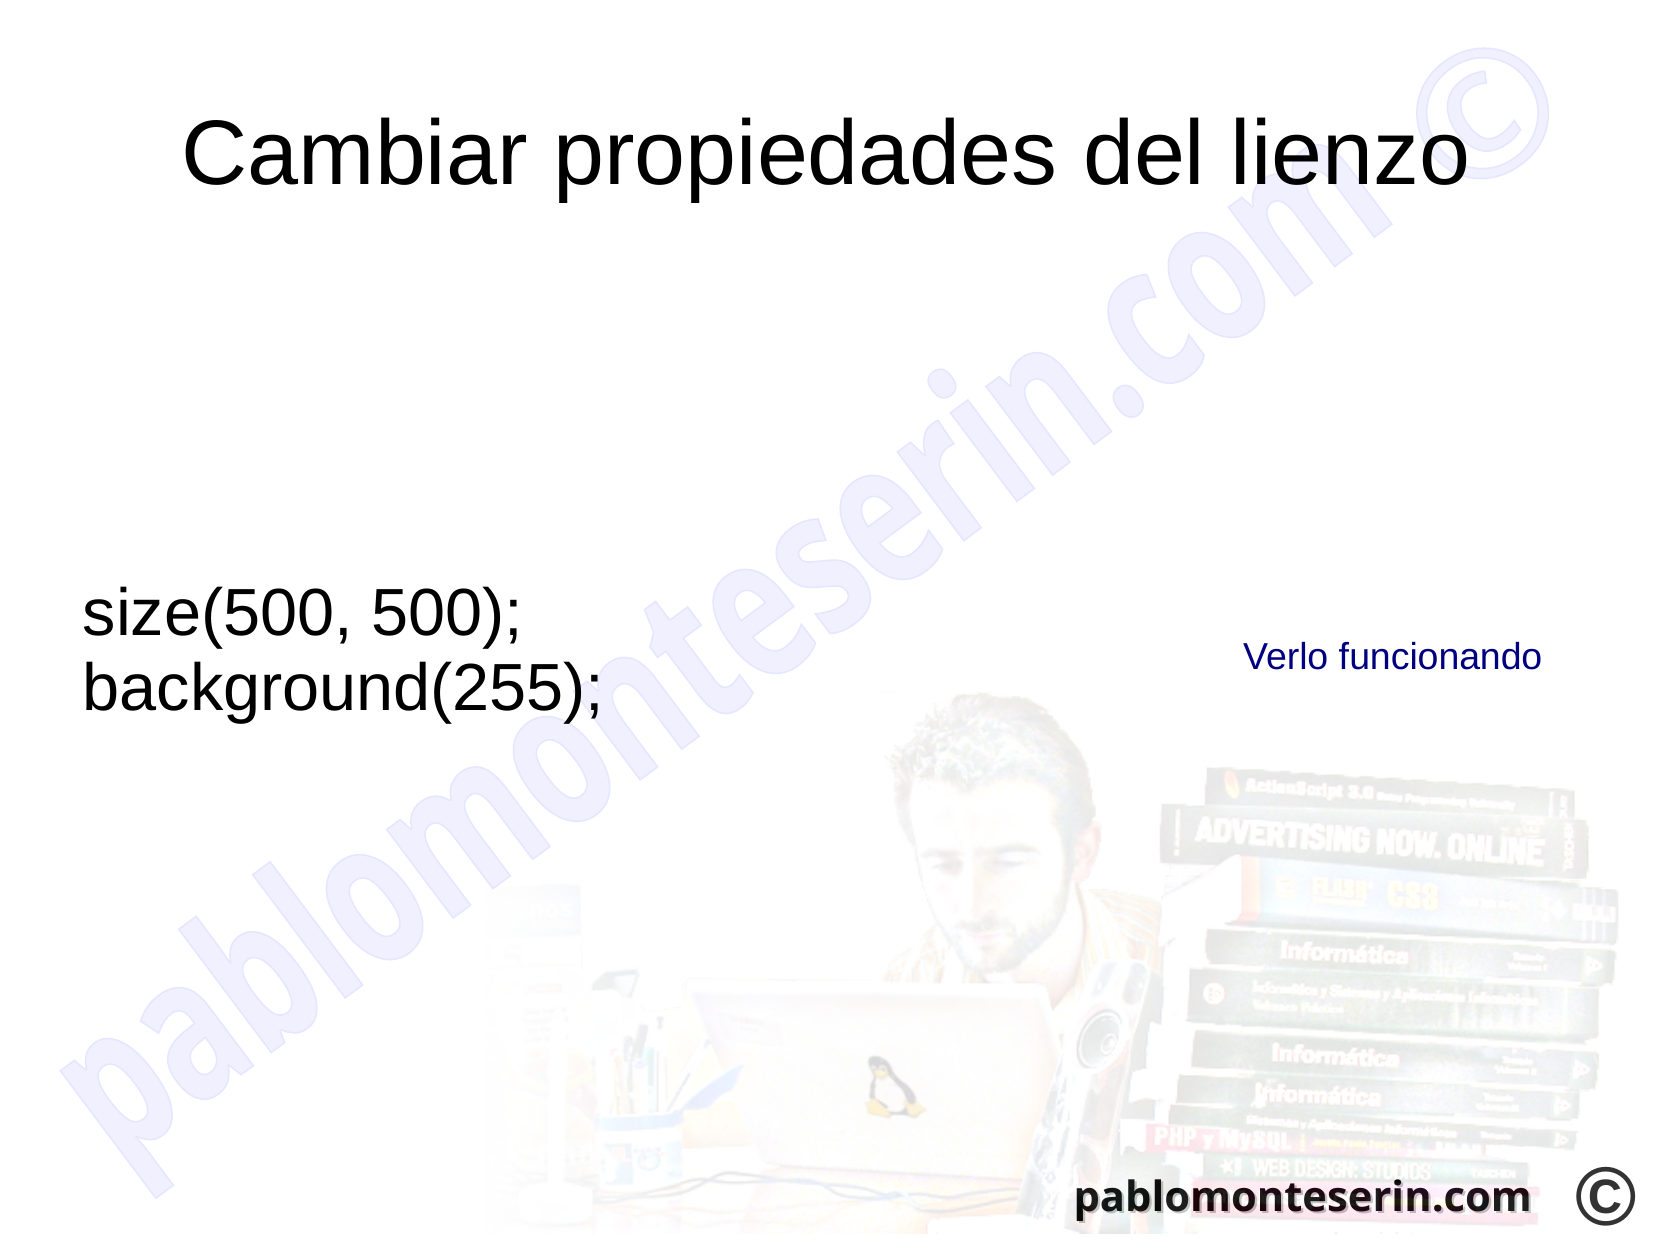

# Cambiar propiedades del lienzo
size(500, 500);
background(255);
Verlo funcionando